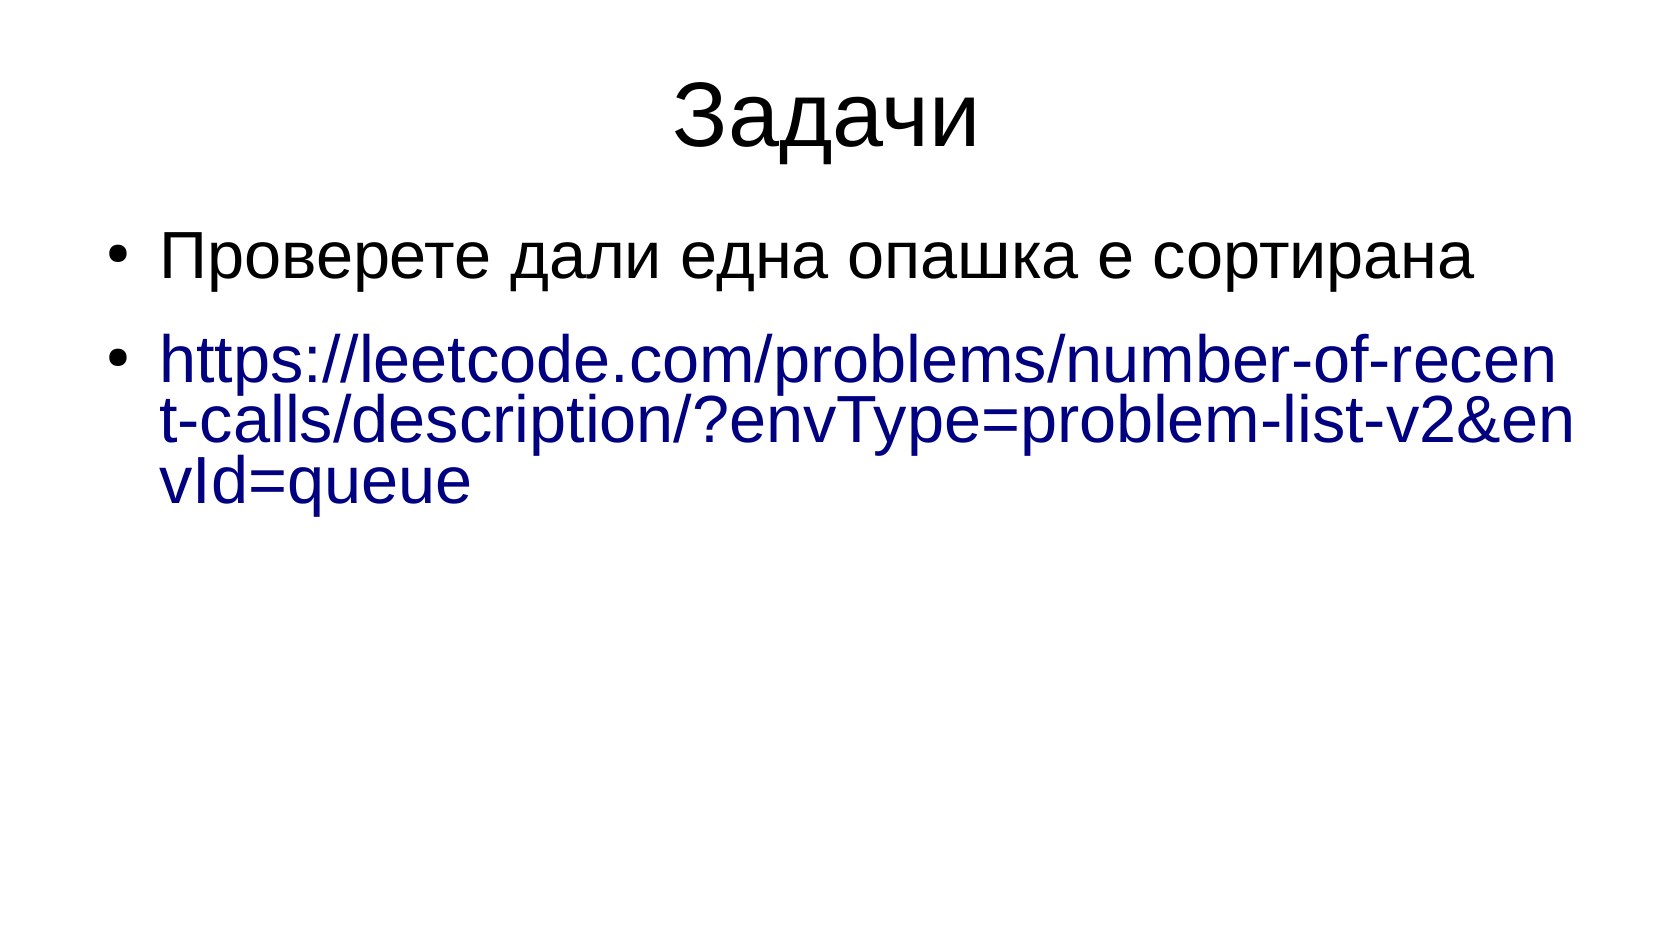

# Задачи
Проверете дали една опашка е сортирана
https://leetcode.com/problems/number-of-recent-calls/description/?envType=problem-list-v2&envId=queue